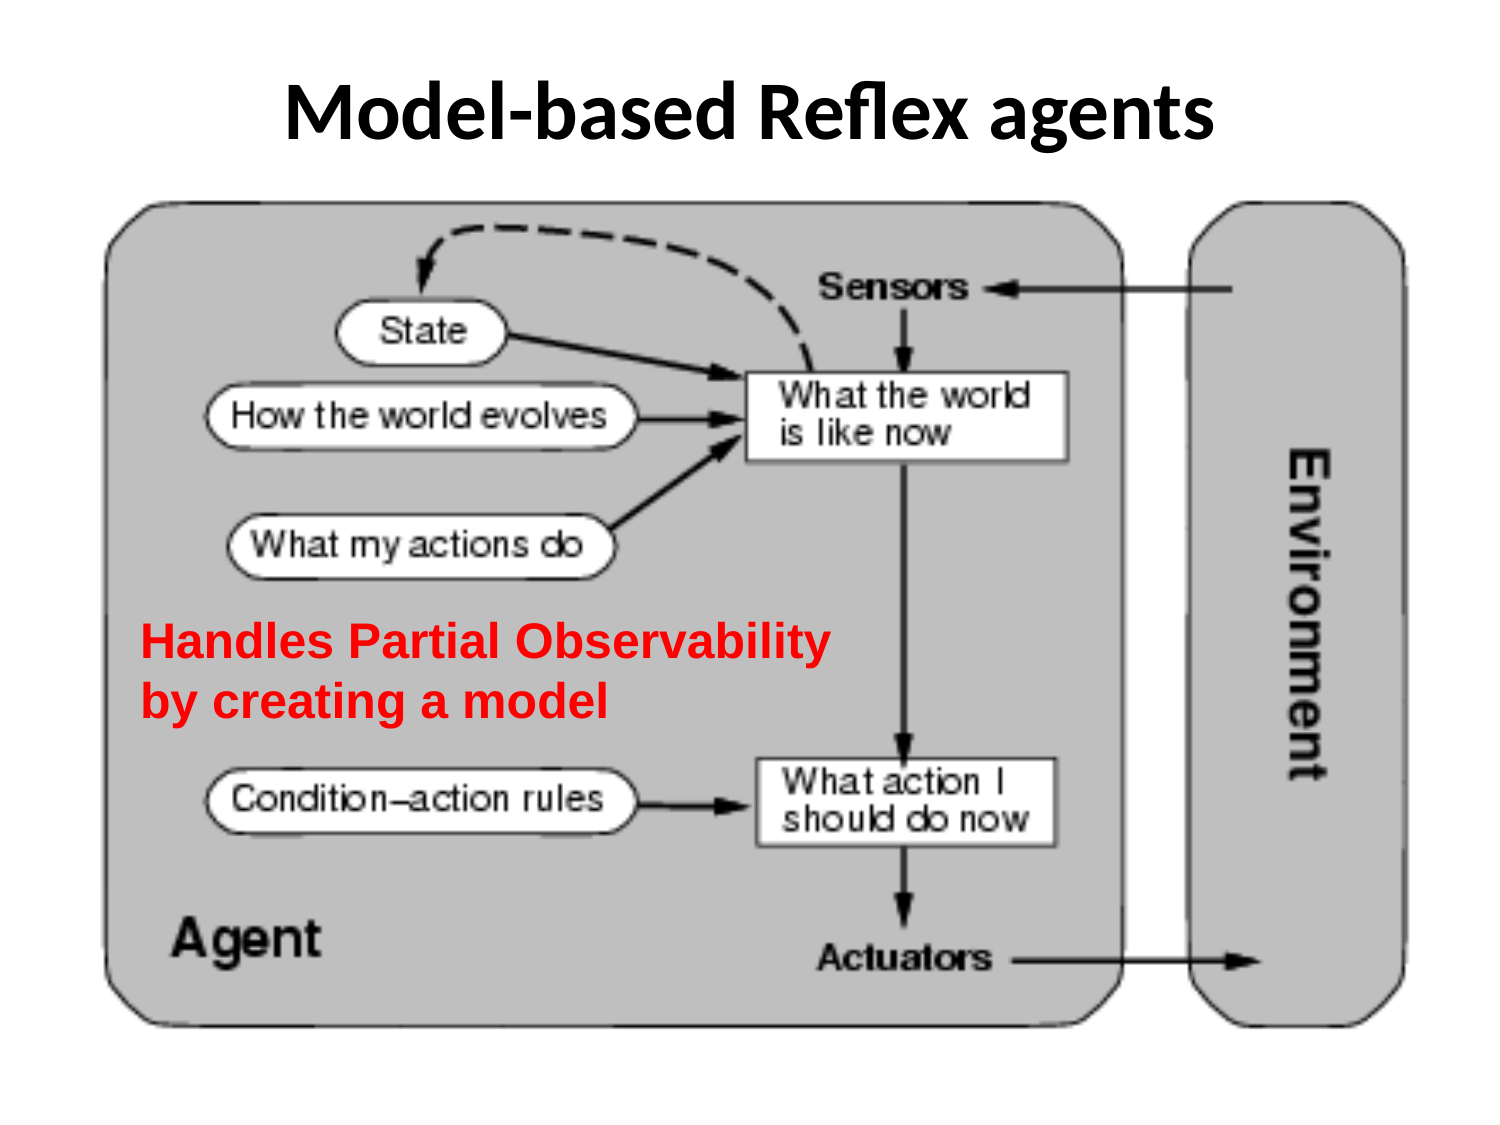

# Model-based Reflex agents
Handles Partial Observability by creating a model